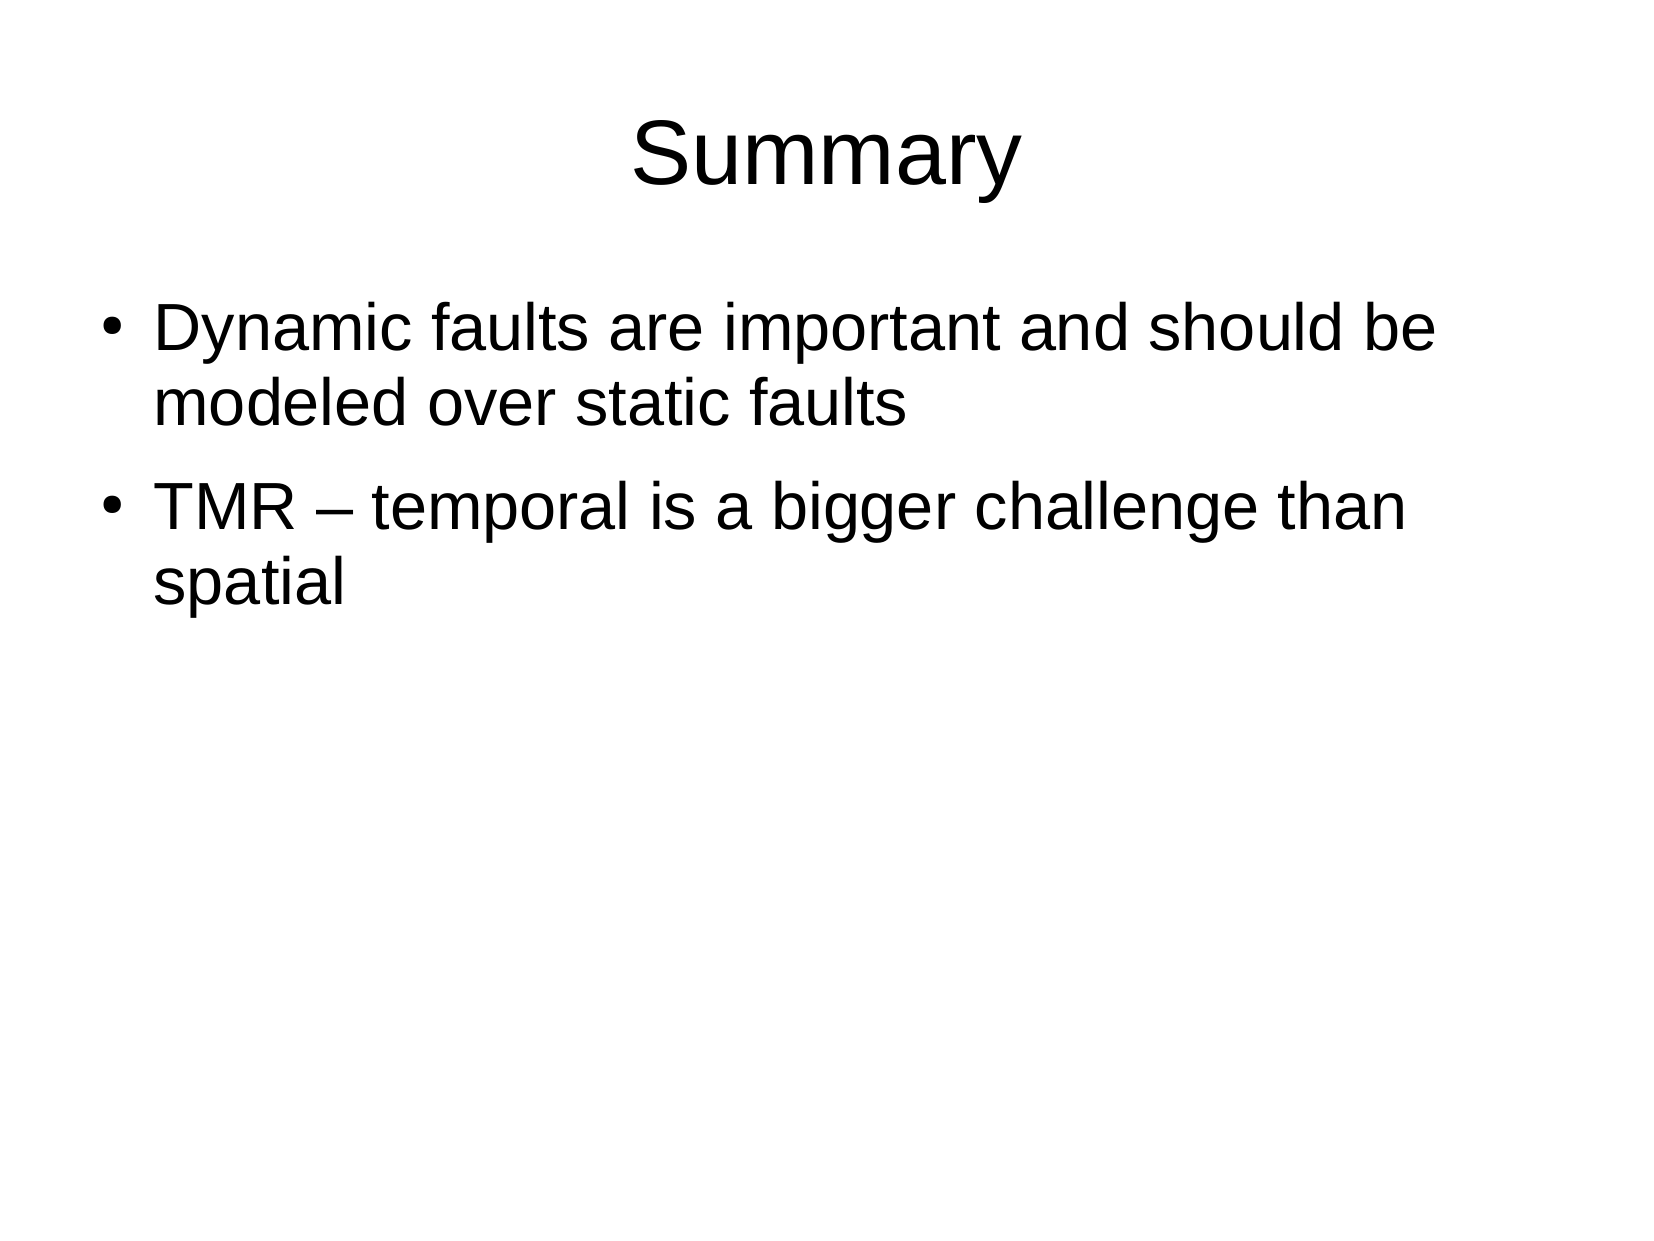

# Summary
Dynamic faults are important and should be modeled over static faults
TMR – temporal is a bigger challenge than spatial